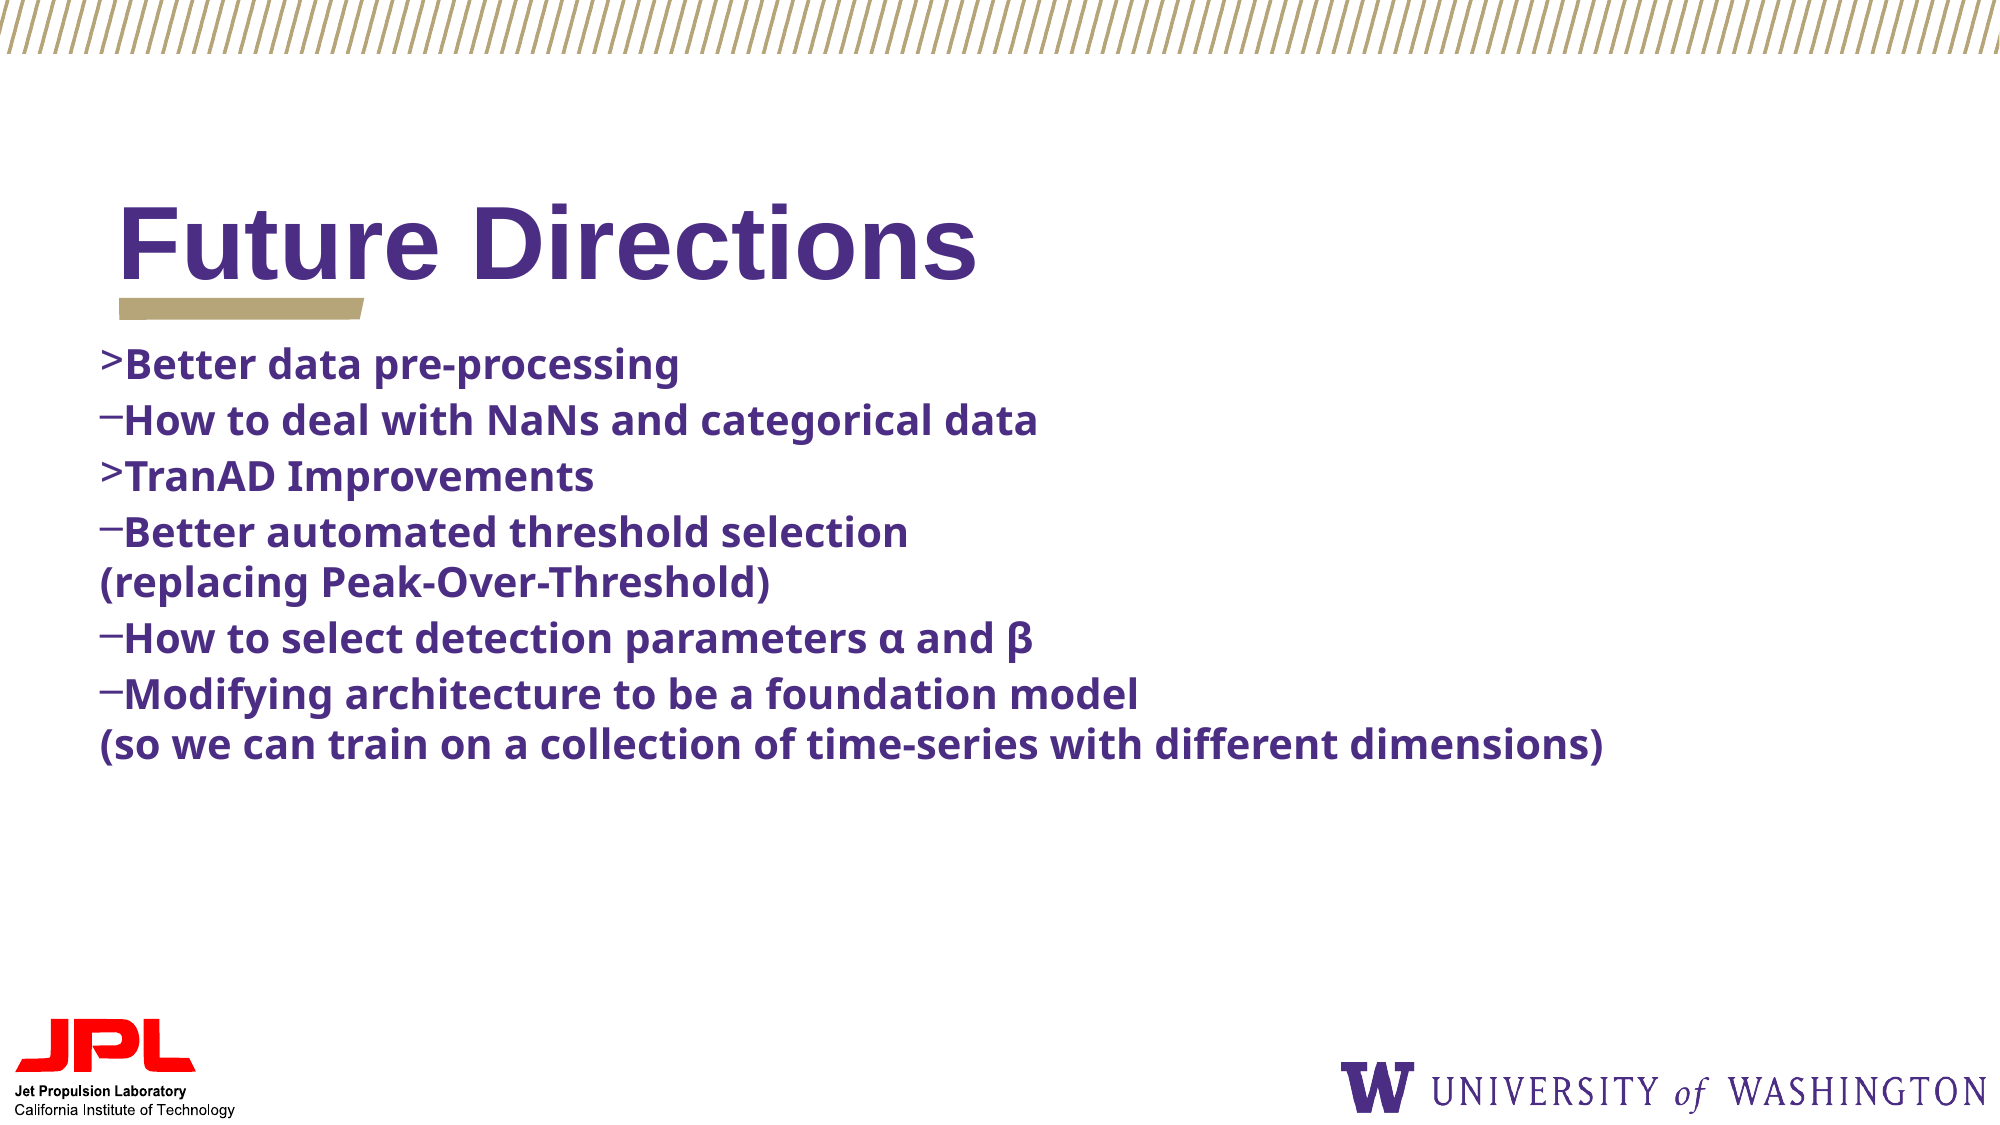

# Future Directions
Better data pre-processing
How to deal with NaNs and categorical data
TranAD Improvements
Better automated threshold selection
(replacing Peak-Over-Threshold)
How to select detection parameters α and β
Modifying architecture to be a foundation model
(so we can train on a collection of time-series with different dimensions)